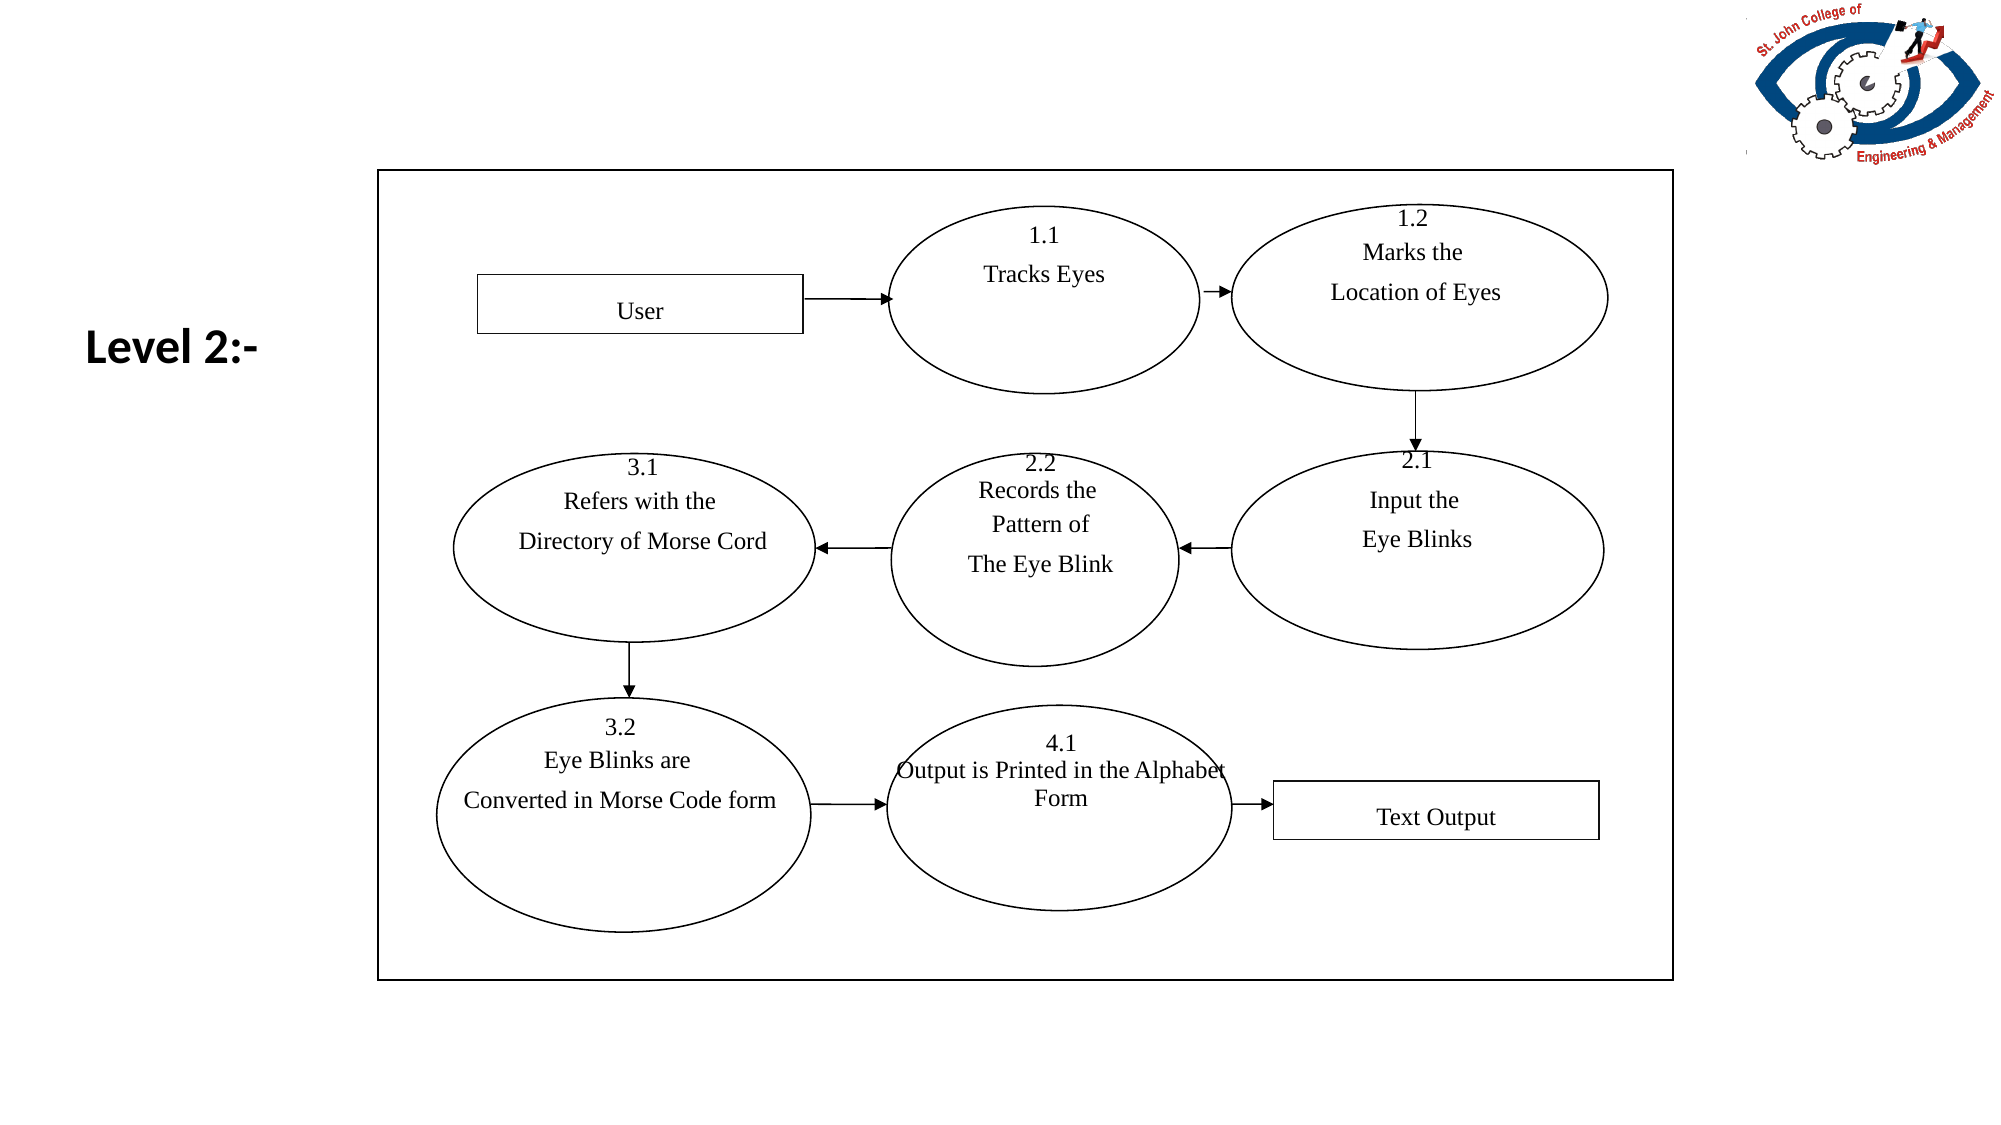

1.2
Marks the
 Location of Eyes
1.1
Tracks Eyes
User
2.1
Input the
Eye Blinks
2.2
Records the
Pattern of
The Eye Blink
3.1
Refers with the
Directory of Morse Cord
3.2
Eye Blinks are
Converted in Morse Code form
4.1
Output is Printed in the Alphabet Form
Text Output
Level 2:-